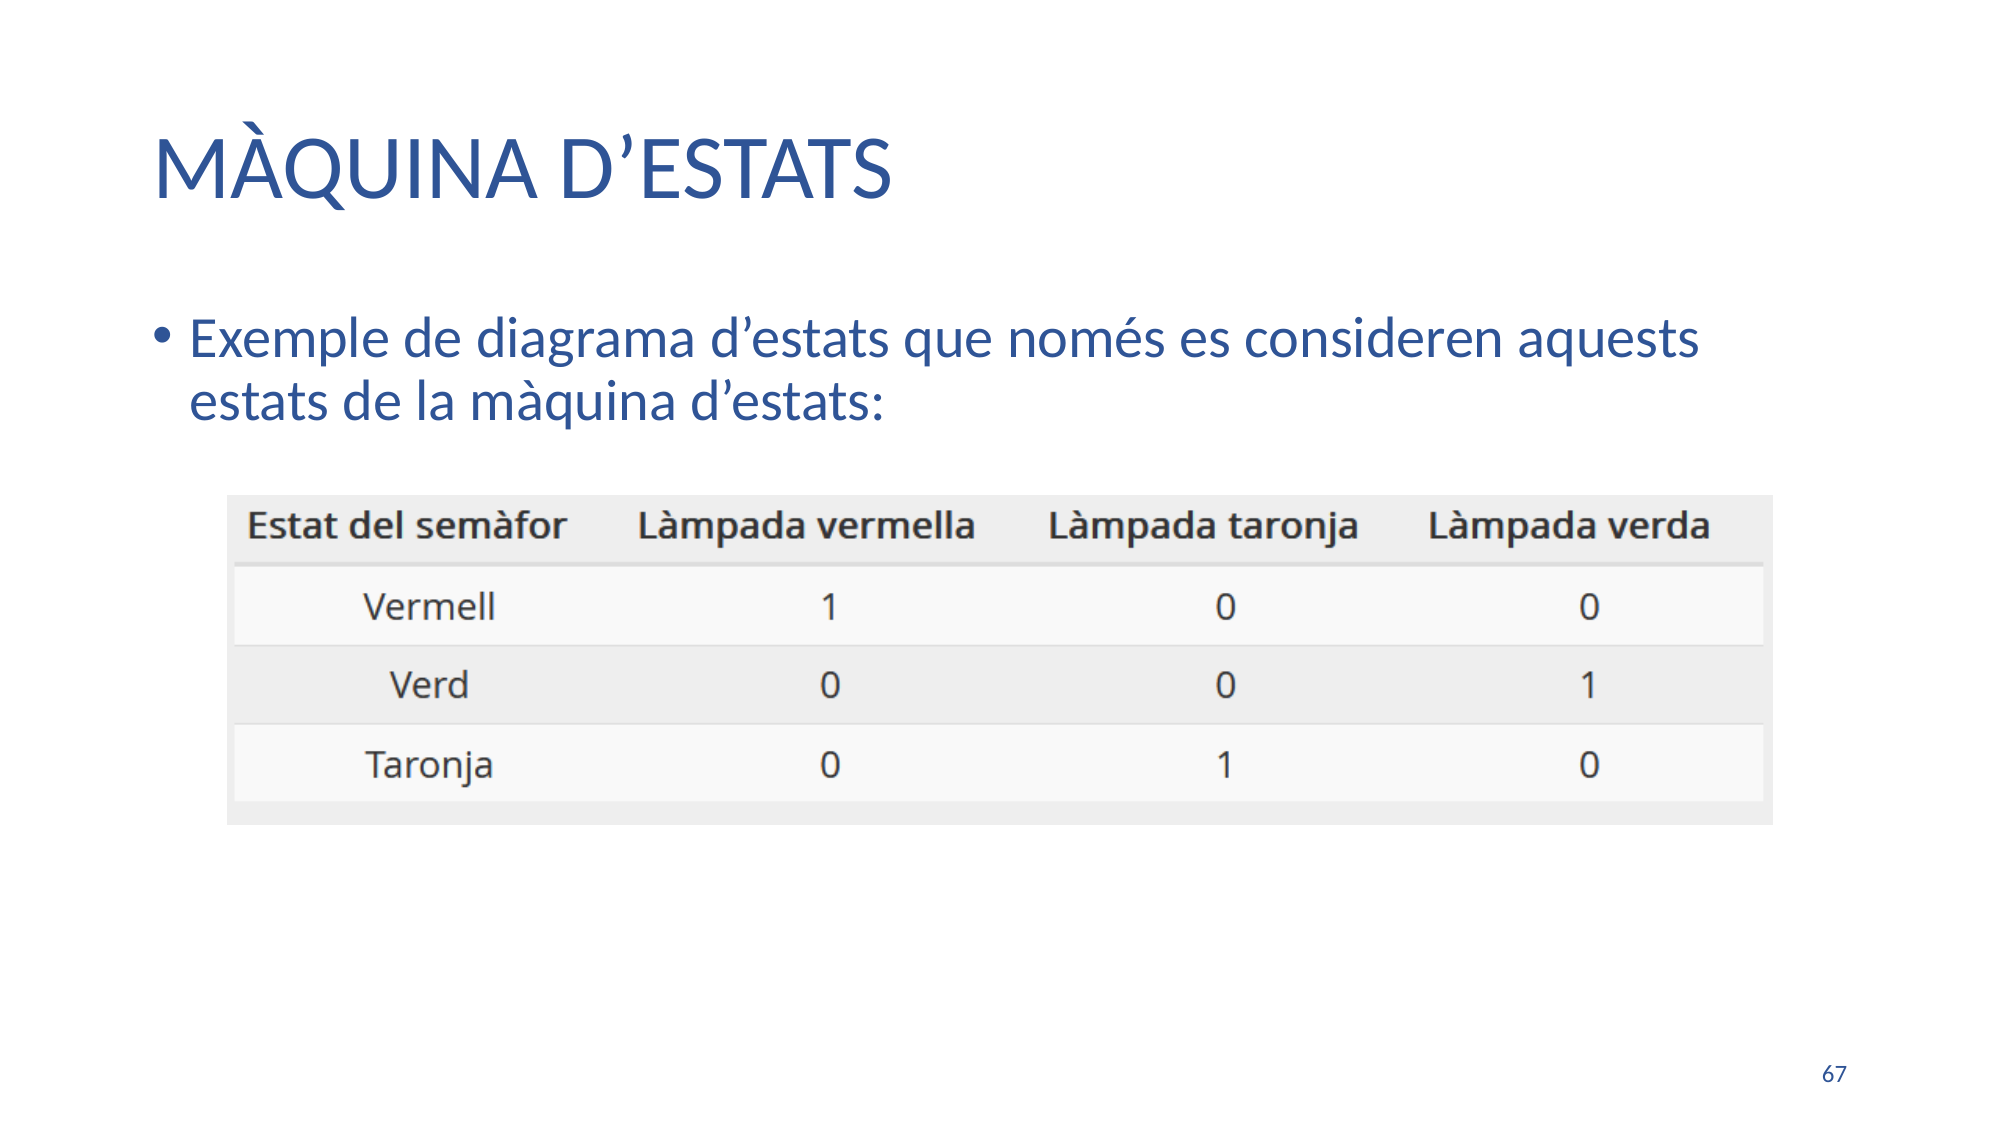

# MÀQUINA D’ESTATS
Exemple de diagrama d’estats que només es consideren aquests estats de la màquina d’estats: